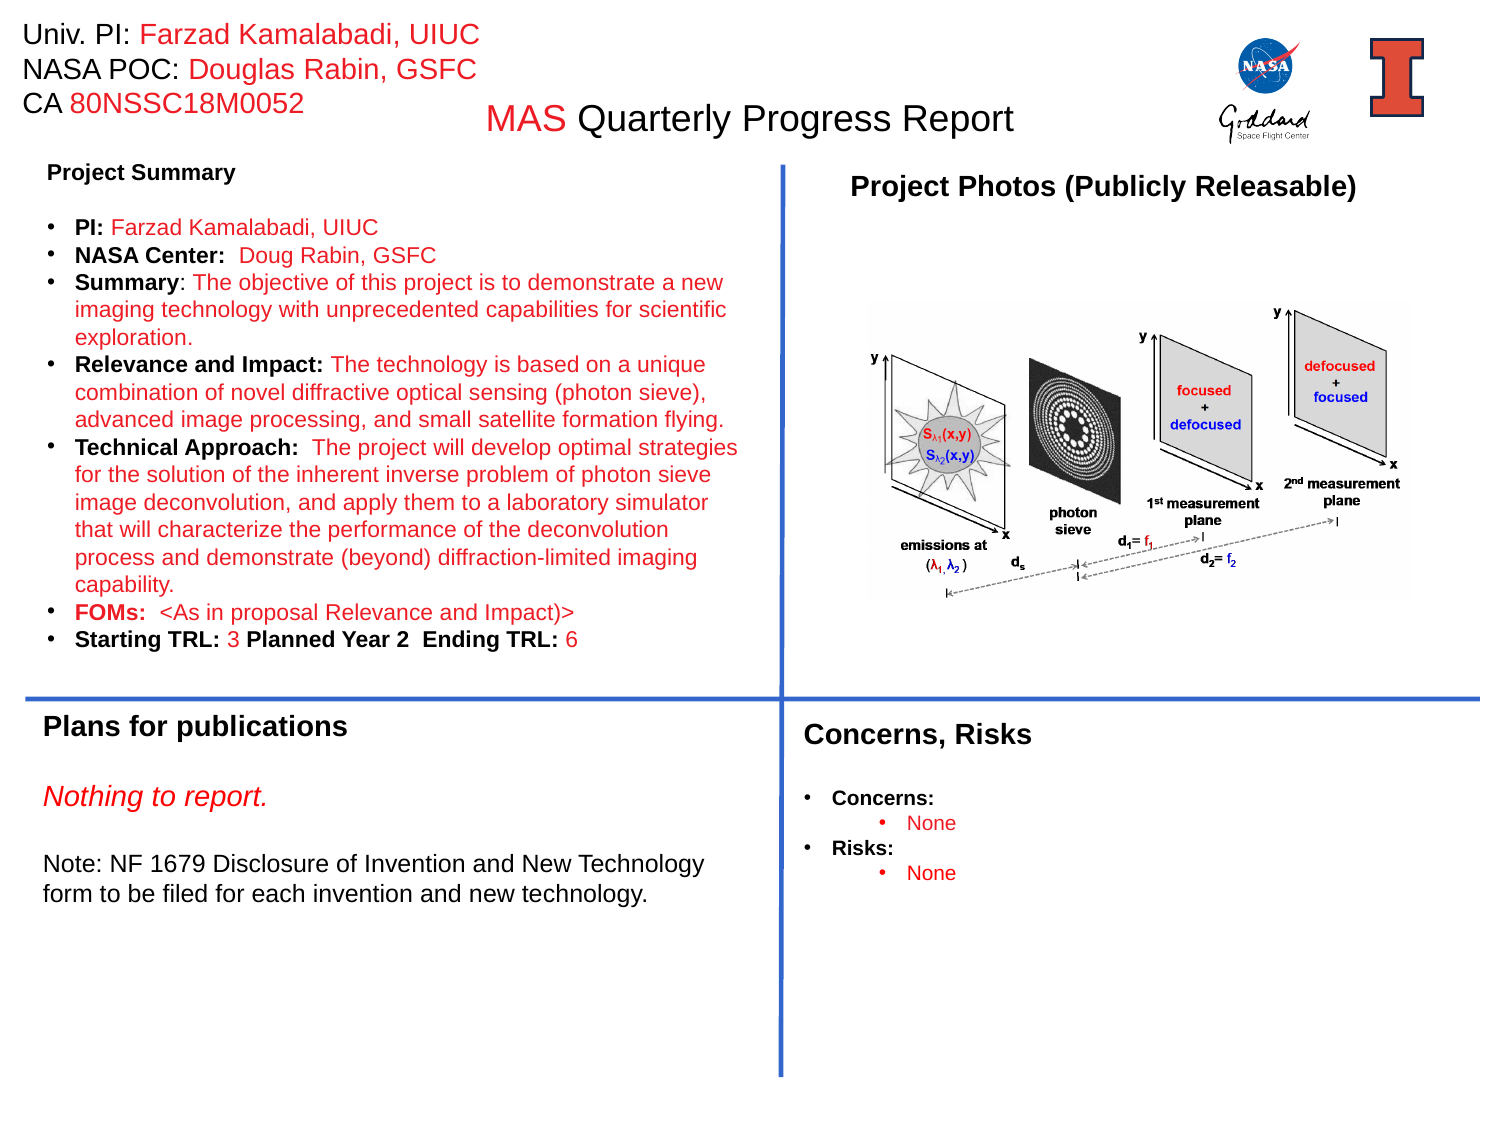

Univ. PI: Farzad Kamalabadi, UIUC
NASA POC: Douglas Rabin, GSFC
CA 80NSSC18M0052
MAS Quarterly Progress Report
Project Summary
PI: Farzad Kamalabadi, UIUC
NASA Center: Doug Rabin, GSFC
Summary: The objective of this project is to demonstrate a new imaging technology with unprecedented capabilities for scientific exploration.
Relevance and Impact: The technology is based on a unique combination of novel diffractive optical sensing (photon sieve), advanced image processing, and small satellite formation flying.
Technical Approach: The project will develop optimal strategies for the solution of the inherent inverse problem of photon sieve image deconvolution, and apply them to a laboratory simulator that will characterize the performance of the deconvolution process and demonstrate (beyond) diffraction-limited imaging capability.
FOMs: <As in proposal Relevance and Impact)>
Starting TRL: 3 Planned Year 2 Ending TRL: 6
Project Photos (Publicly Releasable)
Plans for publications
Nothing to report.
Note: NF 1679 Disclosure of Invention and New Technology form to be filed for each invention and new technology.
Concerns, Risks
Concerns:
None
Risks:
None